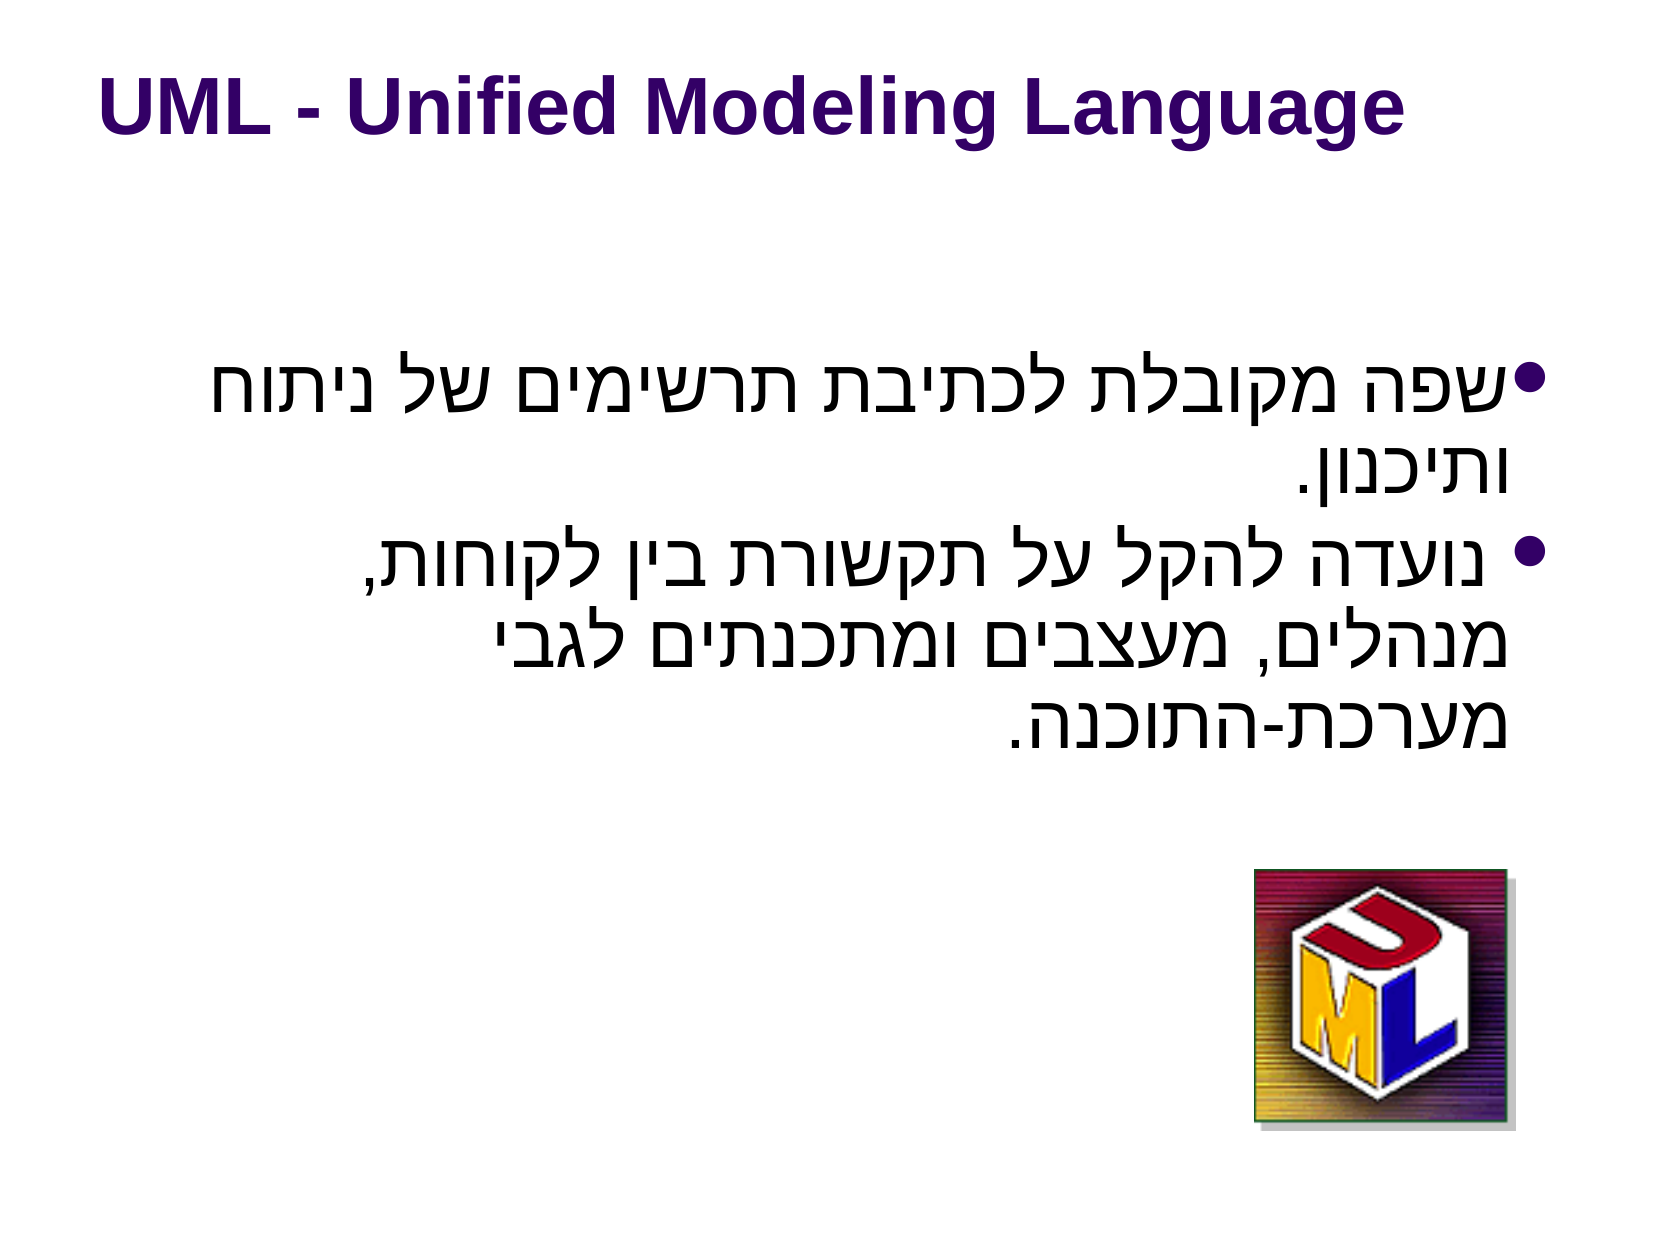

# UML - Unified Modeling Language
שפה מקובלת לכתיבת תרשימים של ניתוח ותיכנון.
 נועדה להקל על תקשורת בין לקוחות, מנהלים, מעצבים ומתכנתים לגבי מערכת-התוכנה.